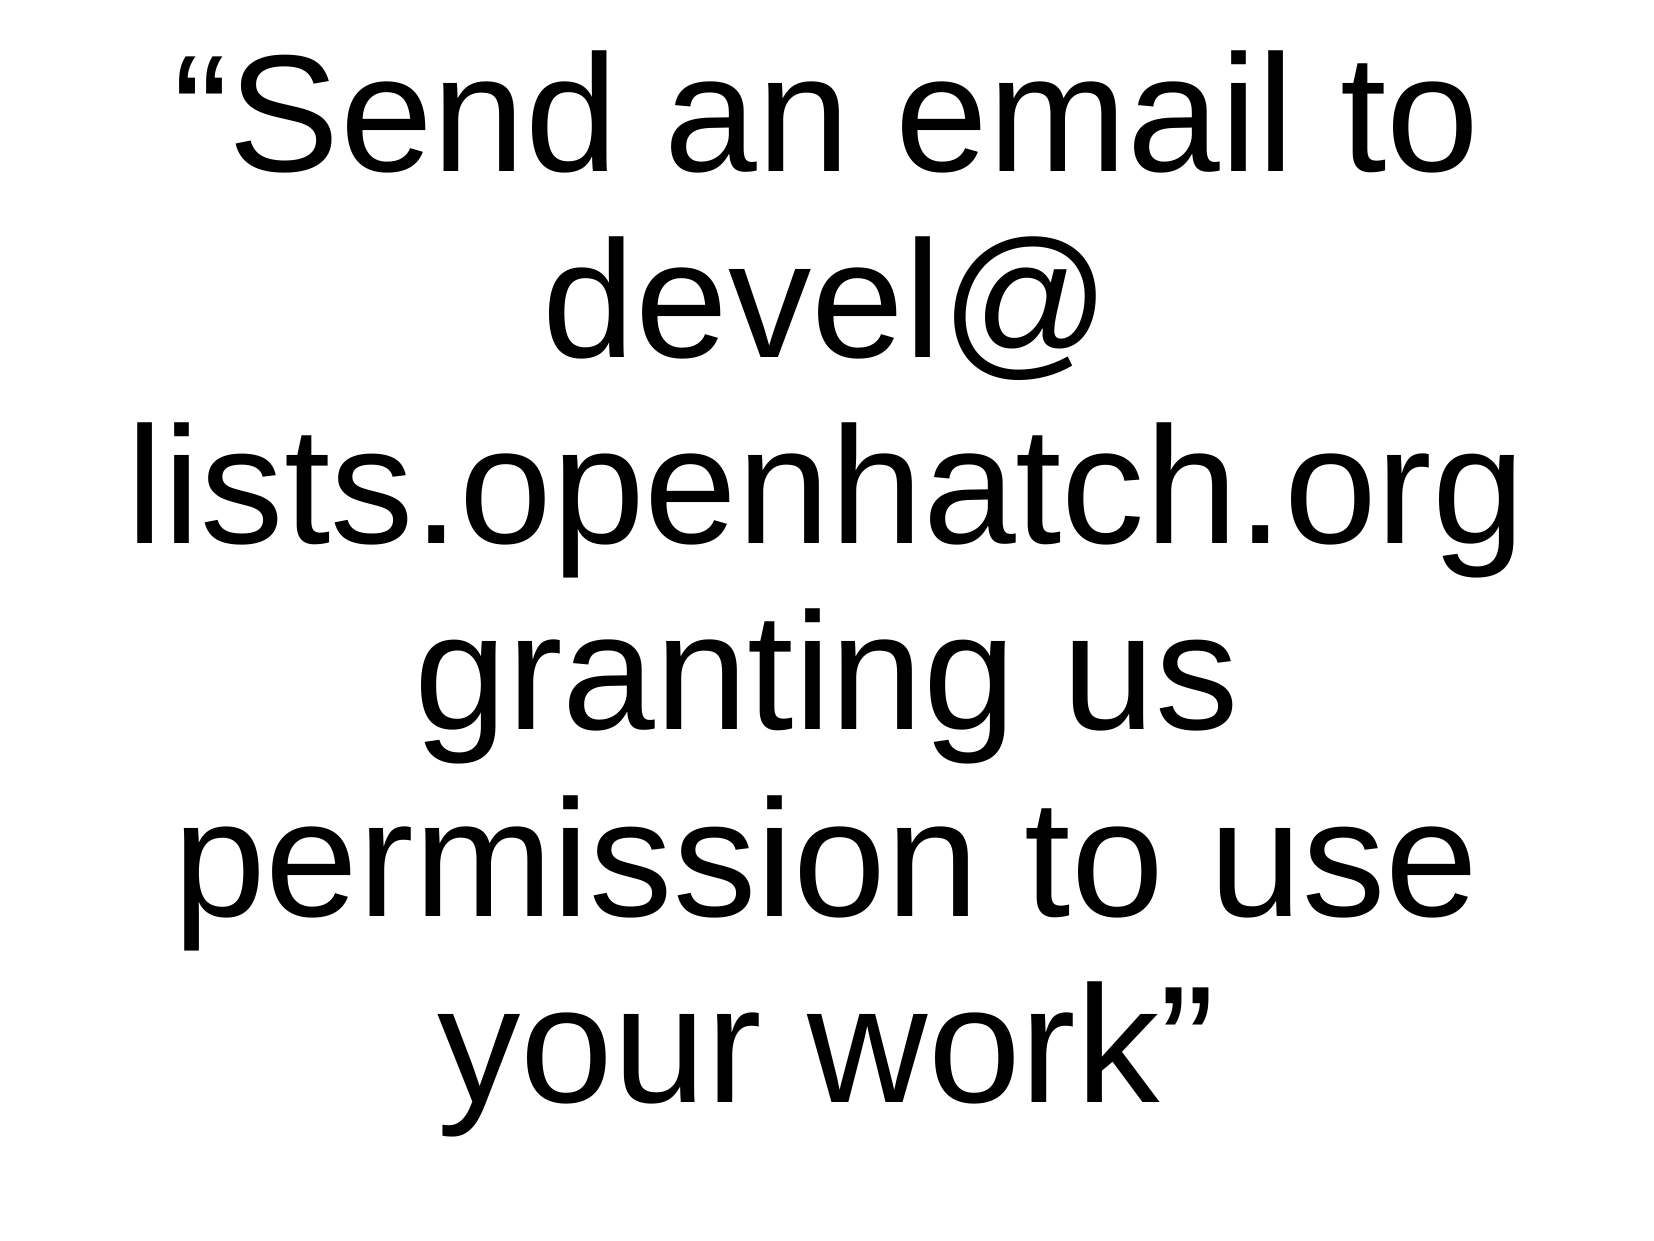

# “Send an email to devel@ lists.openhatch.org granting us permission to use your work”